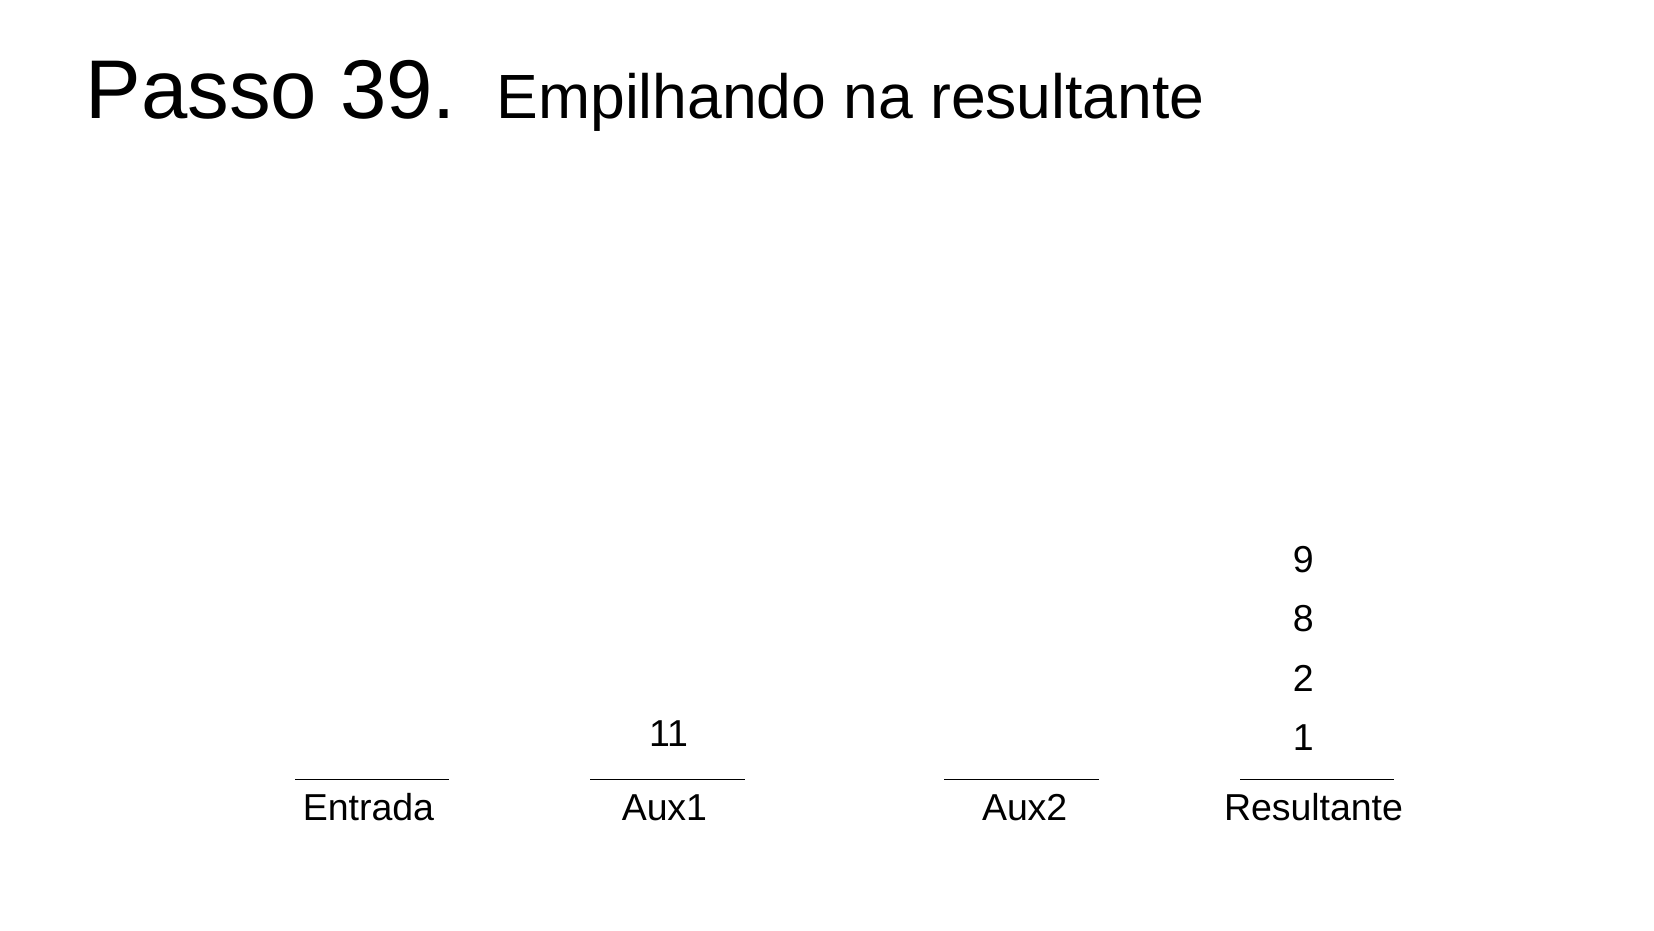

Passo 39. Empilhando na resultante
9
8
2
11
1
Entrada
Aux1
Aux2
Resultante